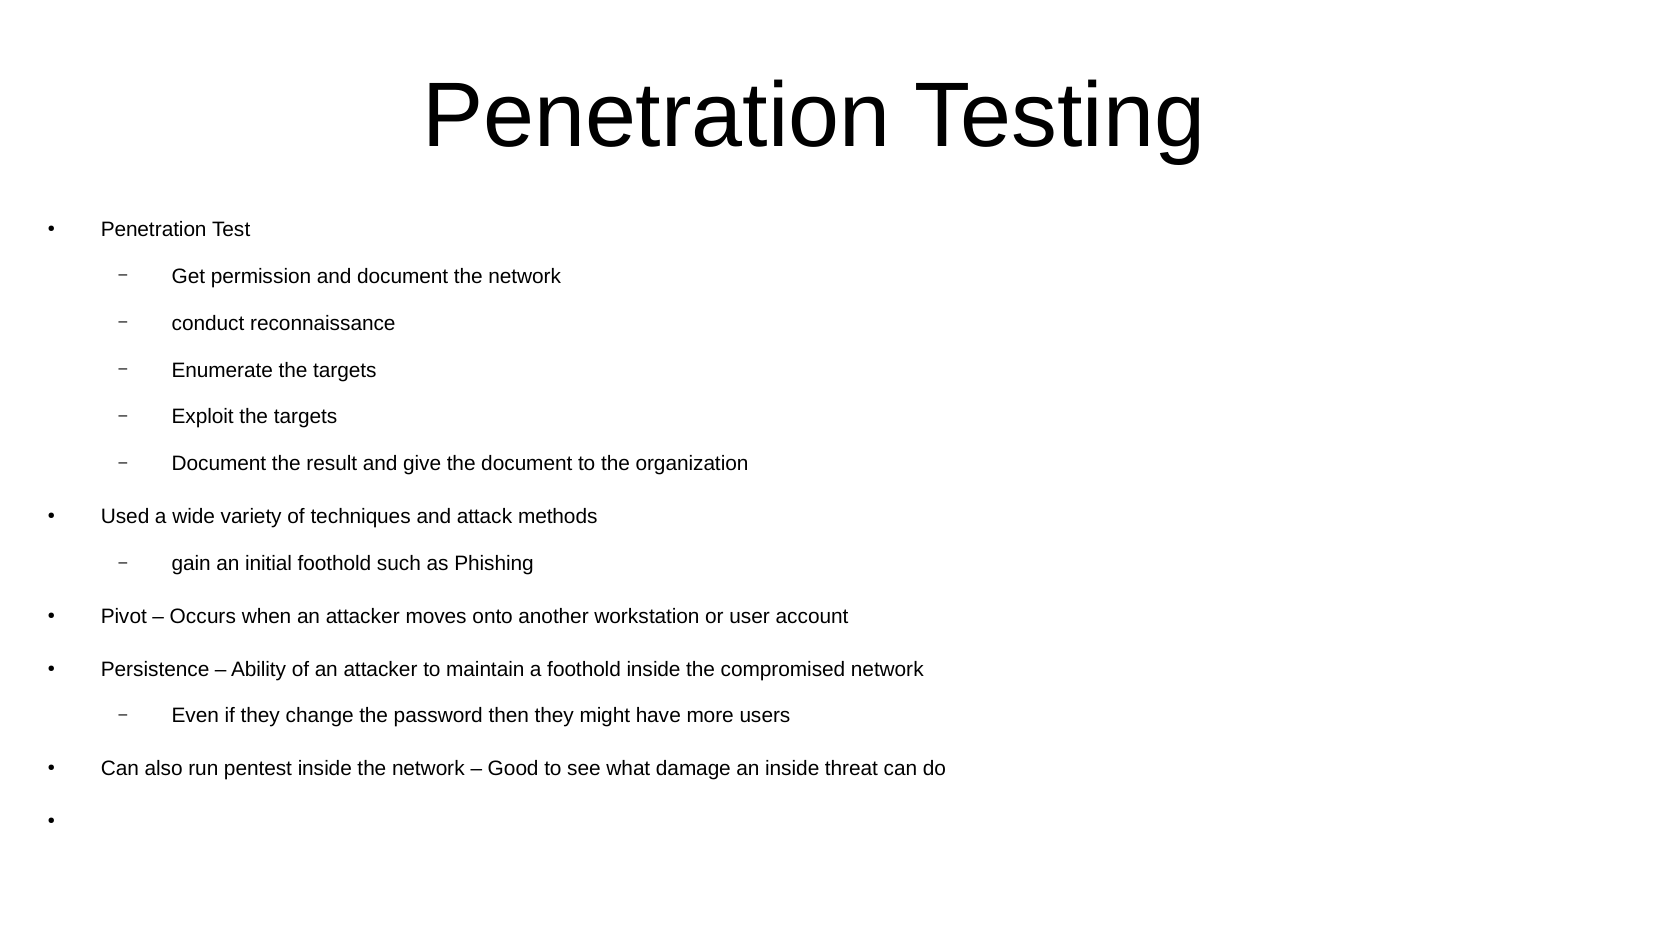

# Penetration Testing
Penetration Test
Get permission and document the network
conduct reconnaissance
Enumerate the targets
Exploit the targets
Document the result and give the document to the organization
Used a wide variety of techniques and attack methods
gain an initial foothold such as Phishing
Pivot – Occurs when an attacker moves onto another workstation or user account
Persistence – Ability of an attacker to maintain a foothold inside the compromised network
Even if they change the password then they might have more users
Can also run pentest inside the network – Good to see what damage an inside threat can do